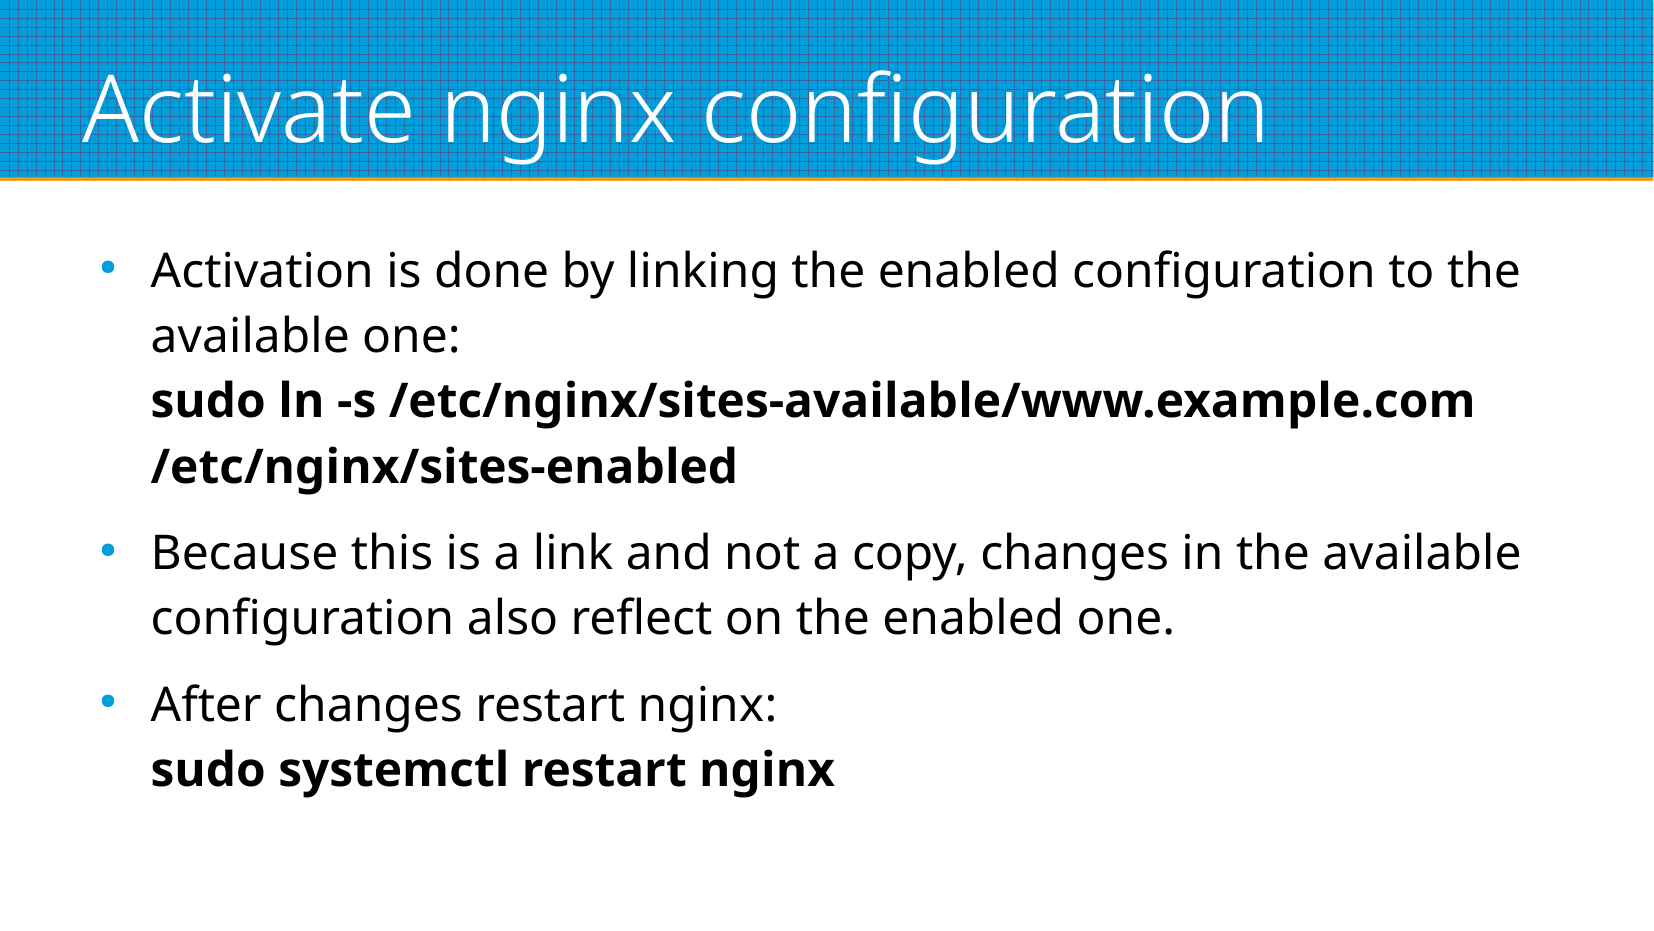

# Activate nginx configuration
Activation is done by linking the enabled configuration to the available one:
sudo ln -s /etc/nginx/sites-available/www.example.com /etc/nginx/sites-enabled
Because this is a link and not a copy, changes in the available configuration also reflect on the enabled one.
After changes restart nginx:
sudo systemctl restart nginx